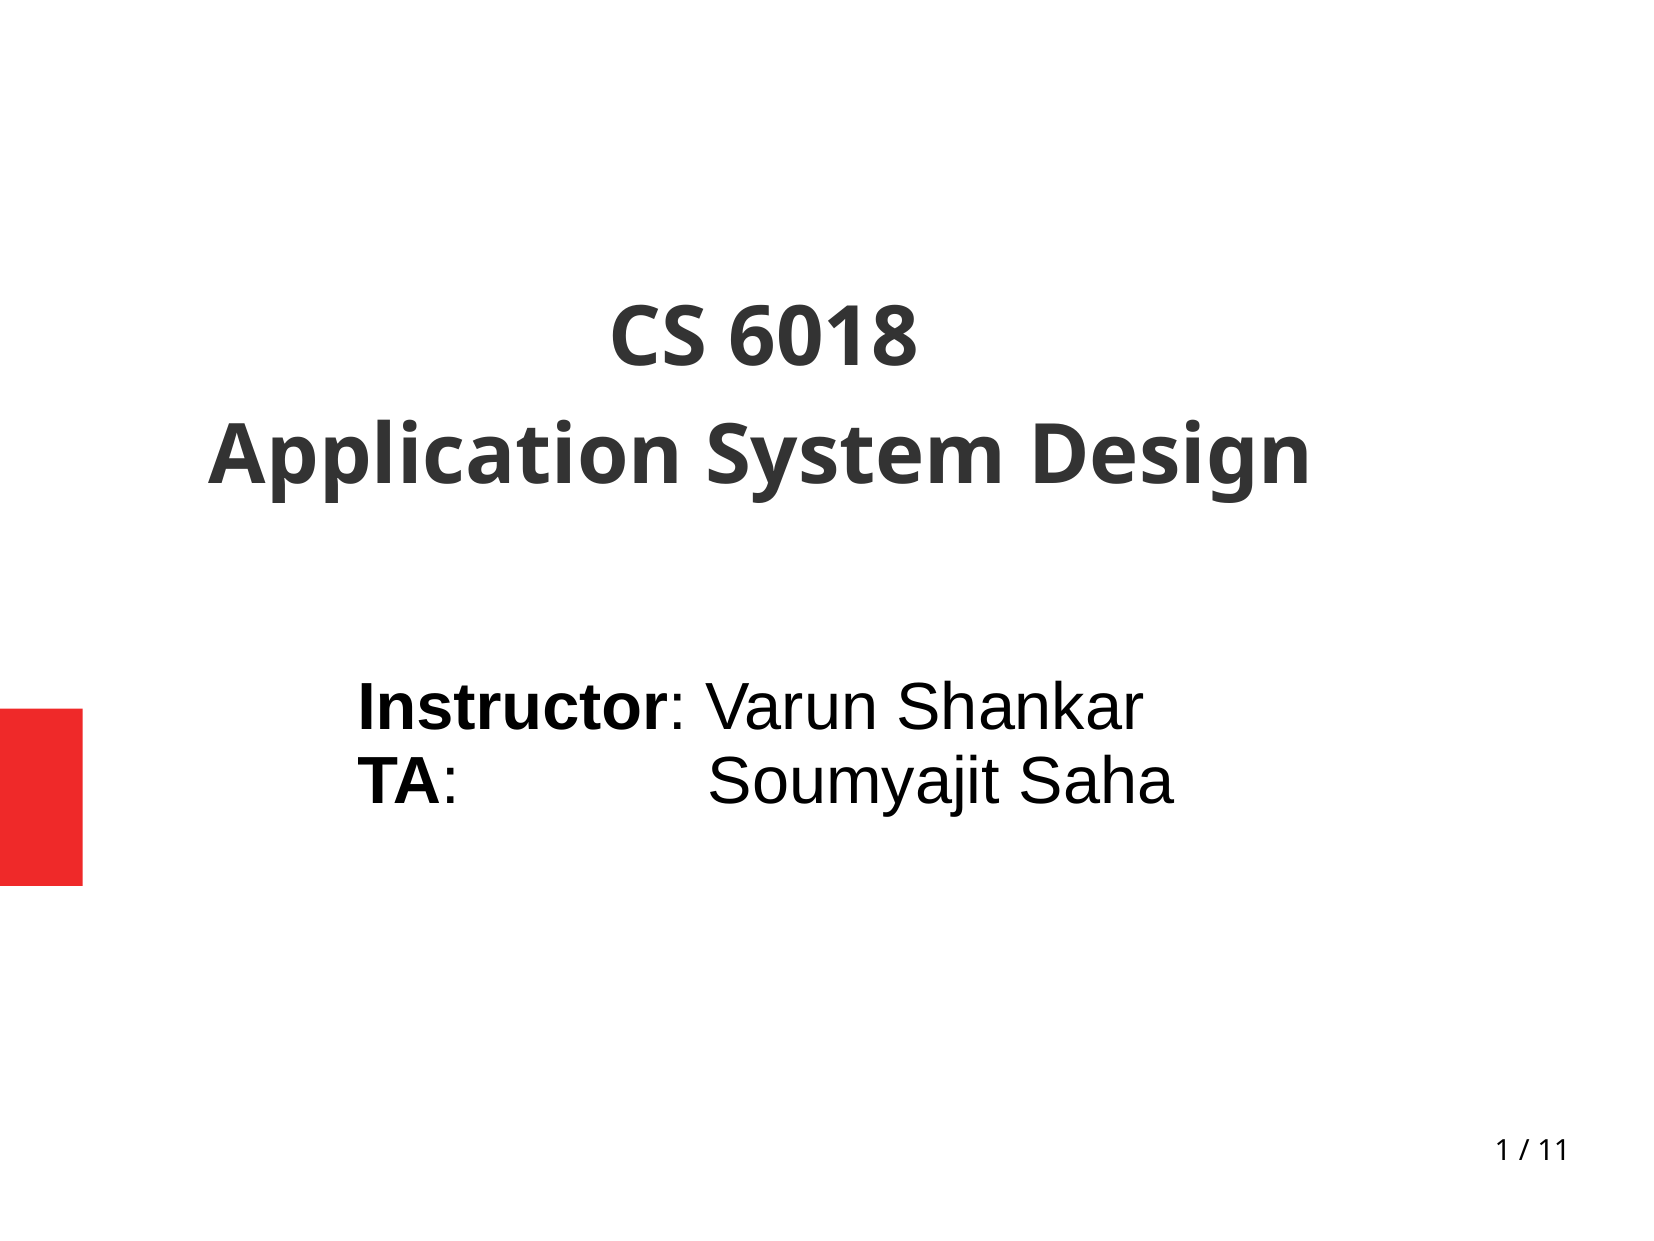

# CS 6018 Application System Design
Instructor: Varun Shankar
TA: 			 Soumyajit Saha
1